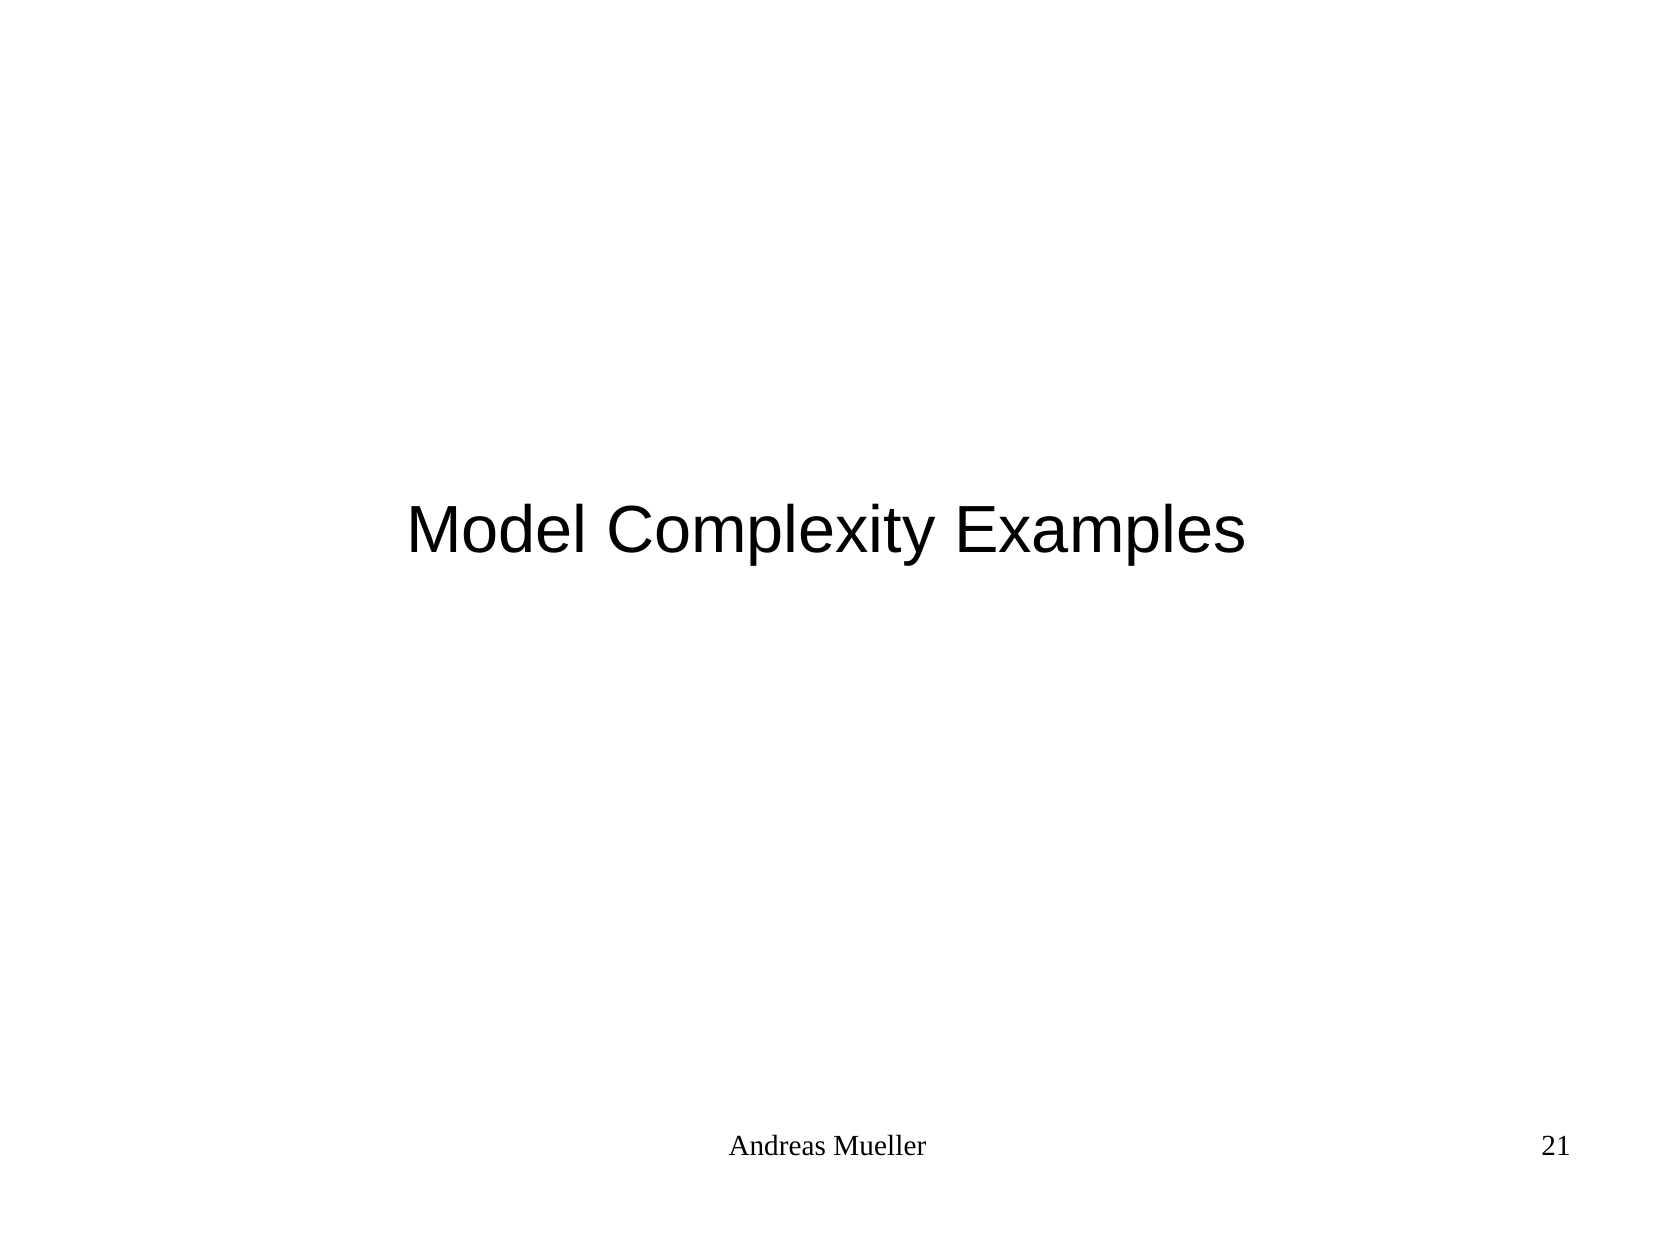

# Model Complexity Examples
Andreas Mueller
21